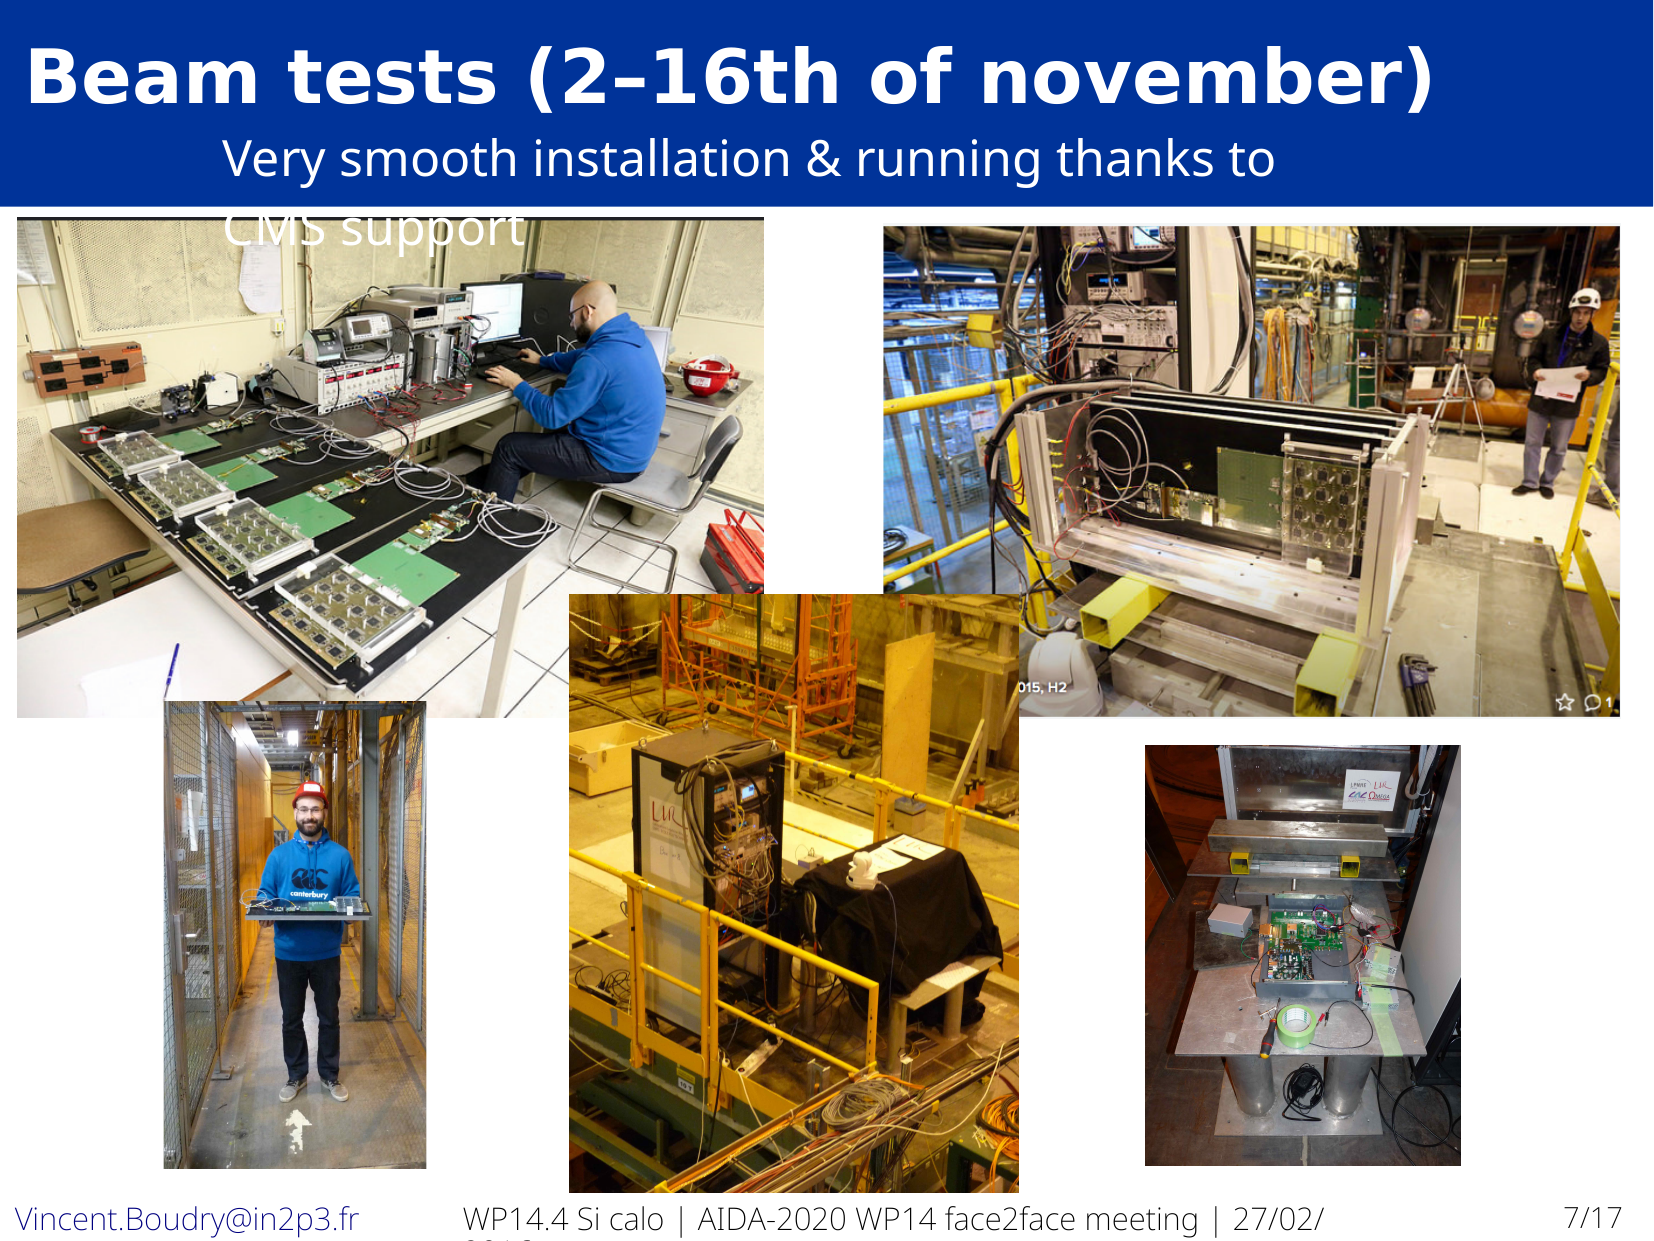

# Beam tests (2–16th of november)
Very smooth installation & running thanks to CMS support
WP14.4 Si calo | AIDA-2020 WP14 face2face meeting | 27/02/2016
7